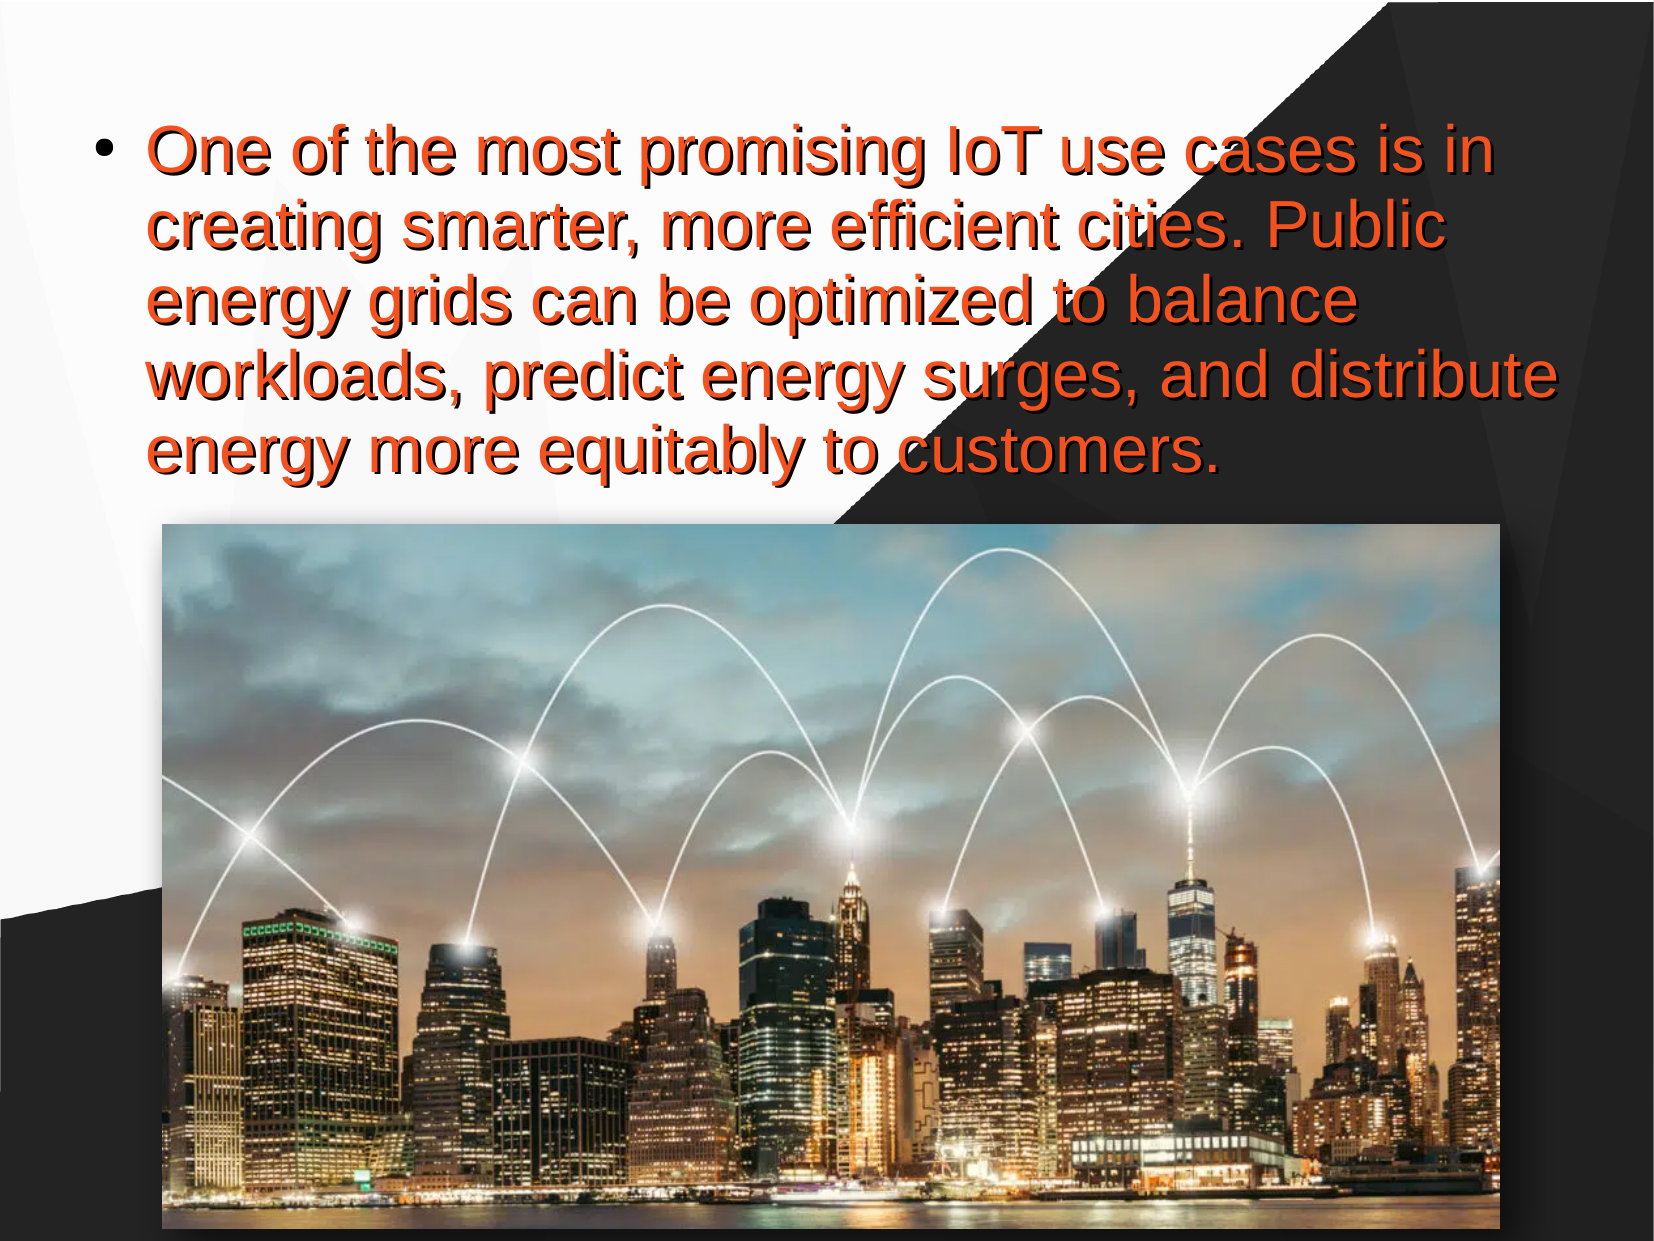

# One of the most promising IoT use cases is in creating smarter, more efficient cities. Public energy grids can be optimized to balance workloads, predict energy surges, and distribute energy more equitably to customers.